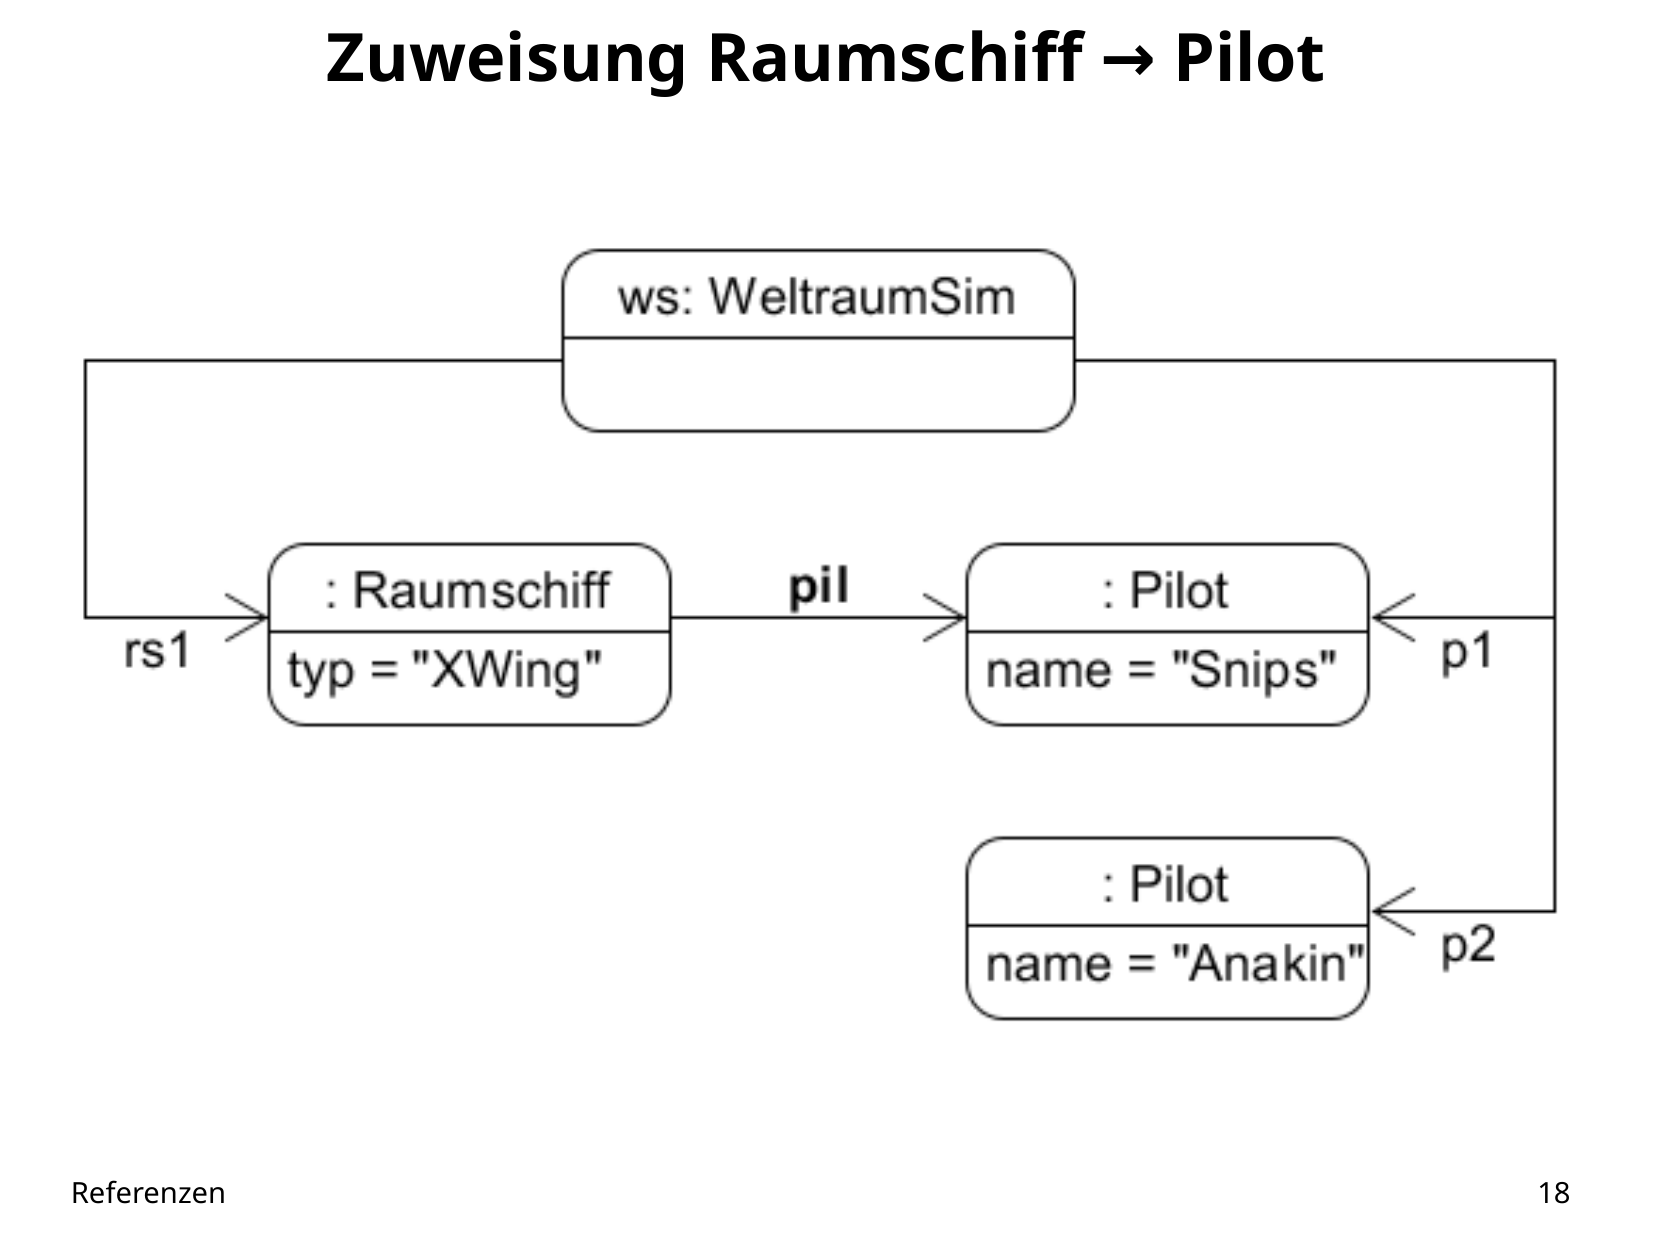

# Zuweisung Raumschiff → Pilot
Referenzen
18